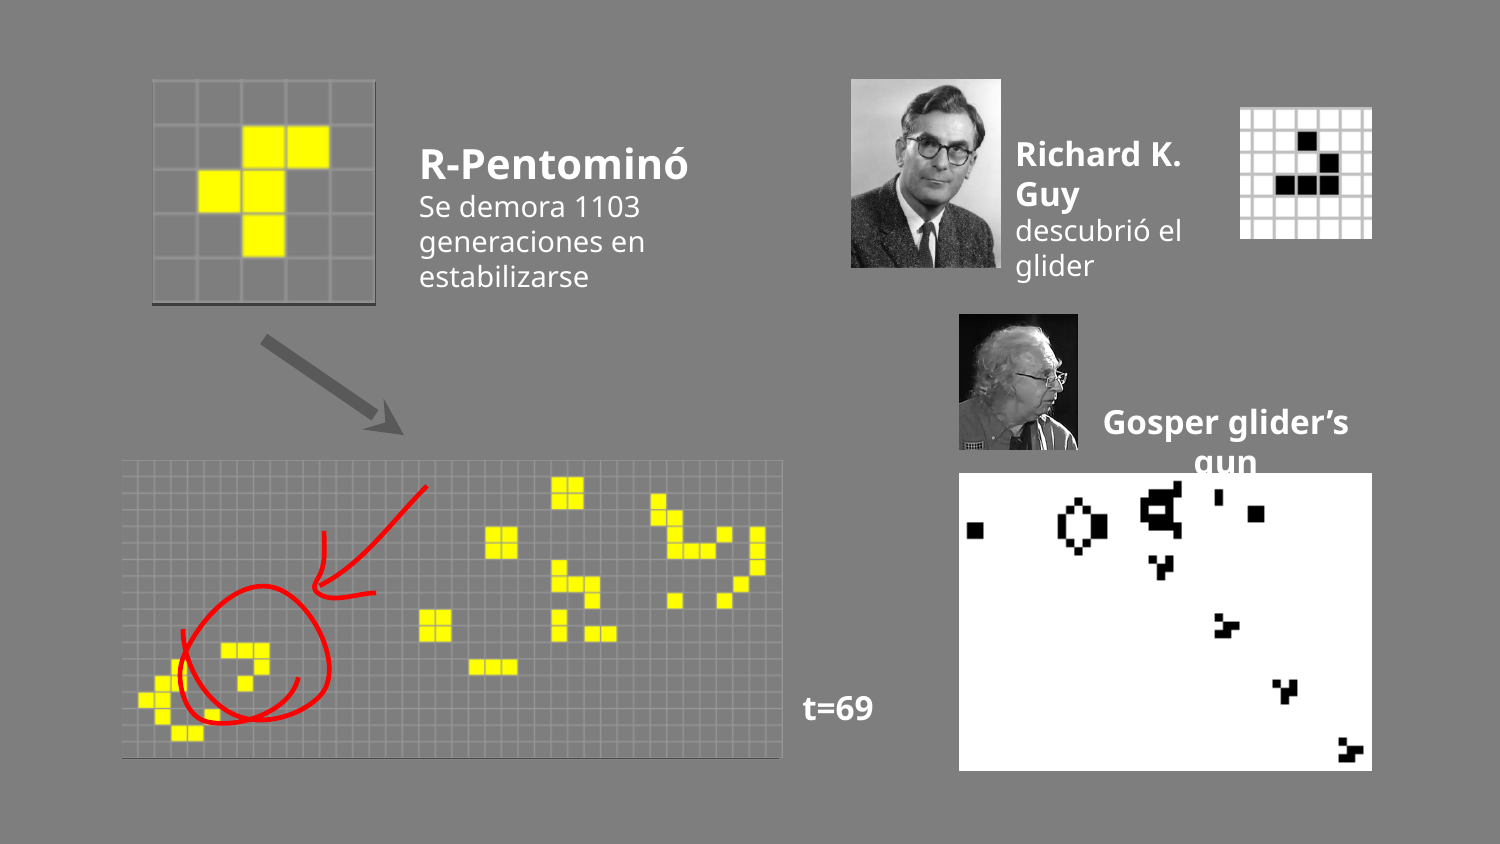

Richard K. Guy
descubrió el glider
R-Pentominó
Se demora 1103 generaciones en estabilizarse
Gosper glider’s gun
t=69